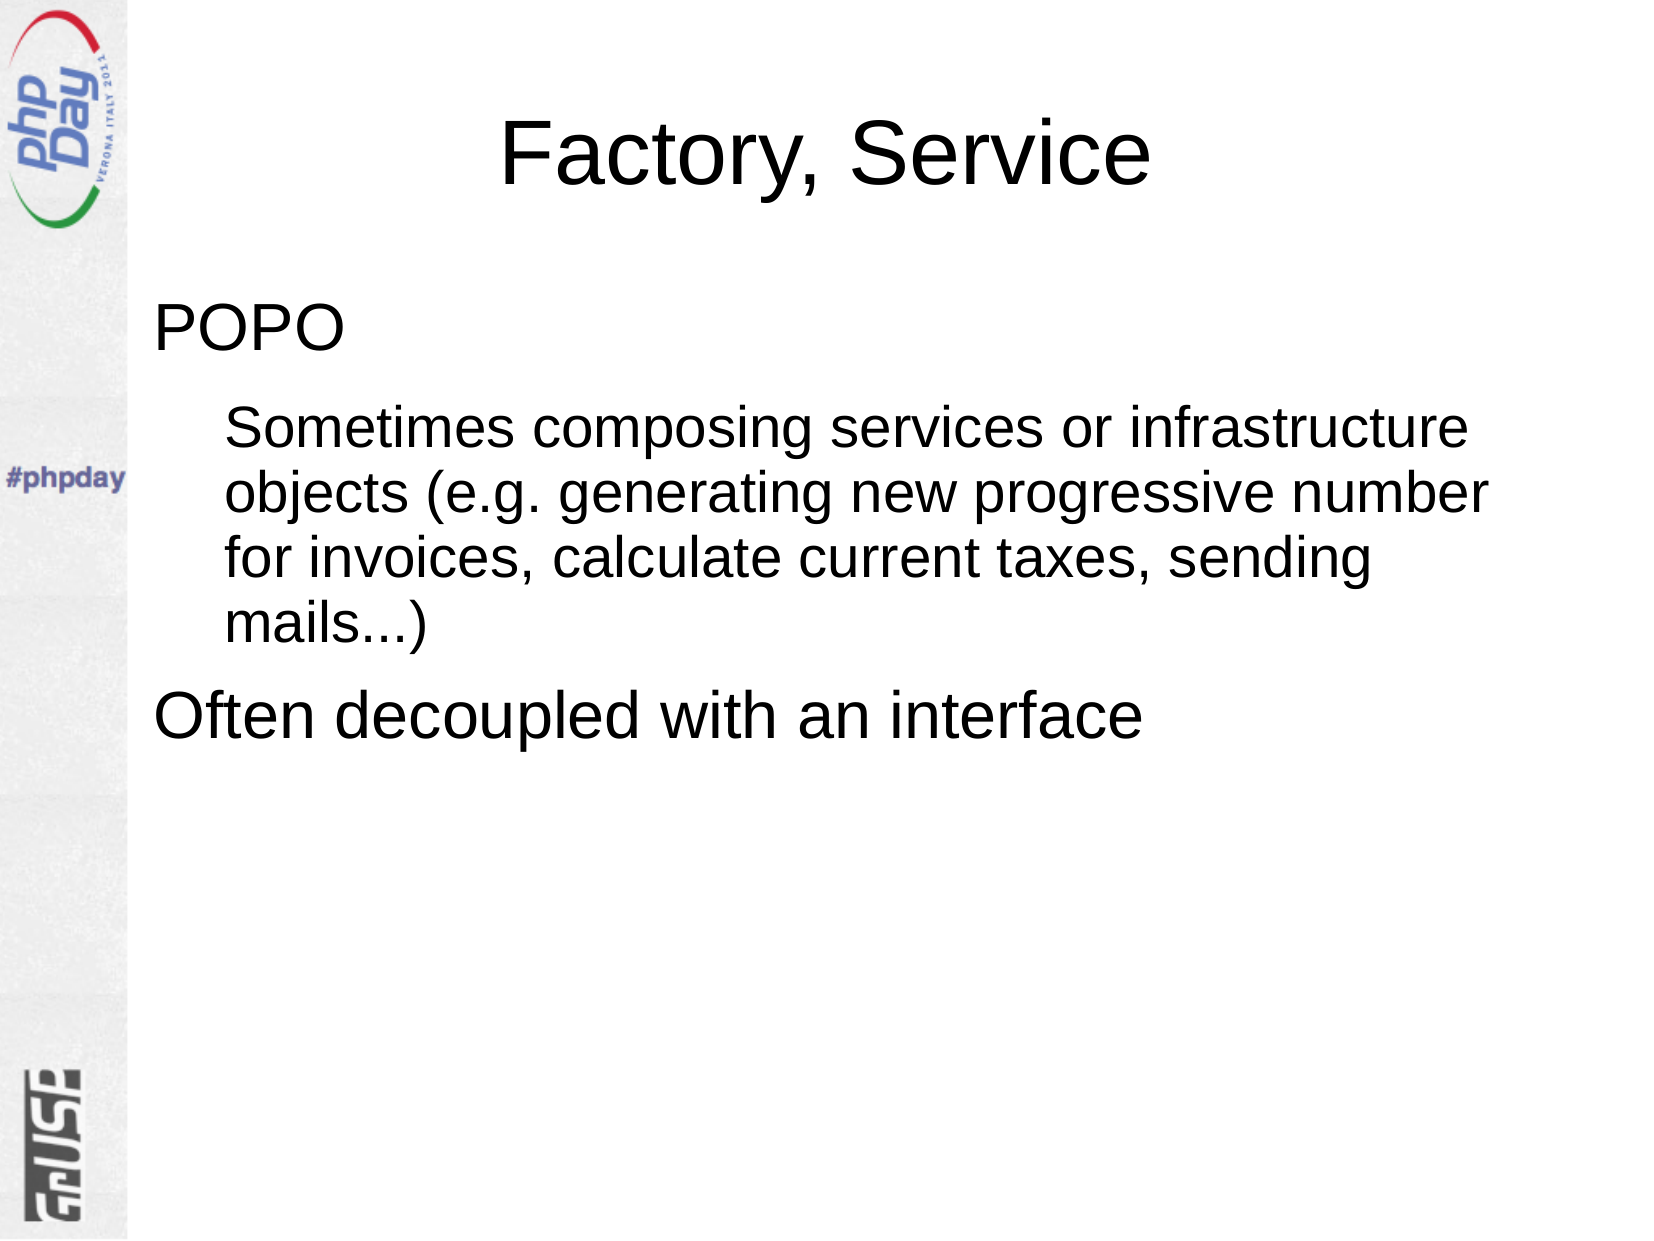

# Factory, Service
POPO
Sometimes composing services or infrastructure objects (e.g. generating new progressive number for invoices, calculate current taxes, sending mails...)
Often decoupled with an interface